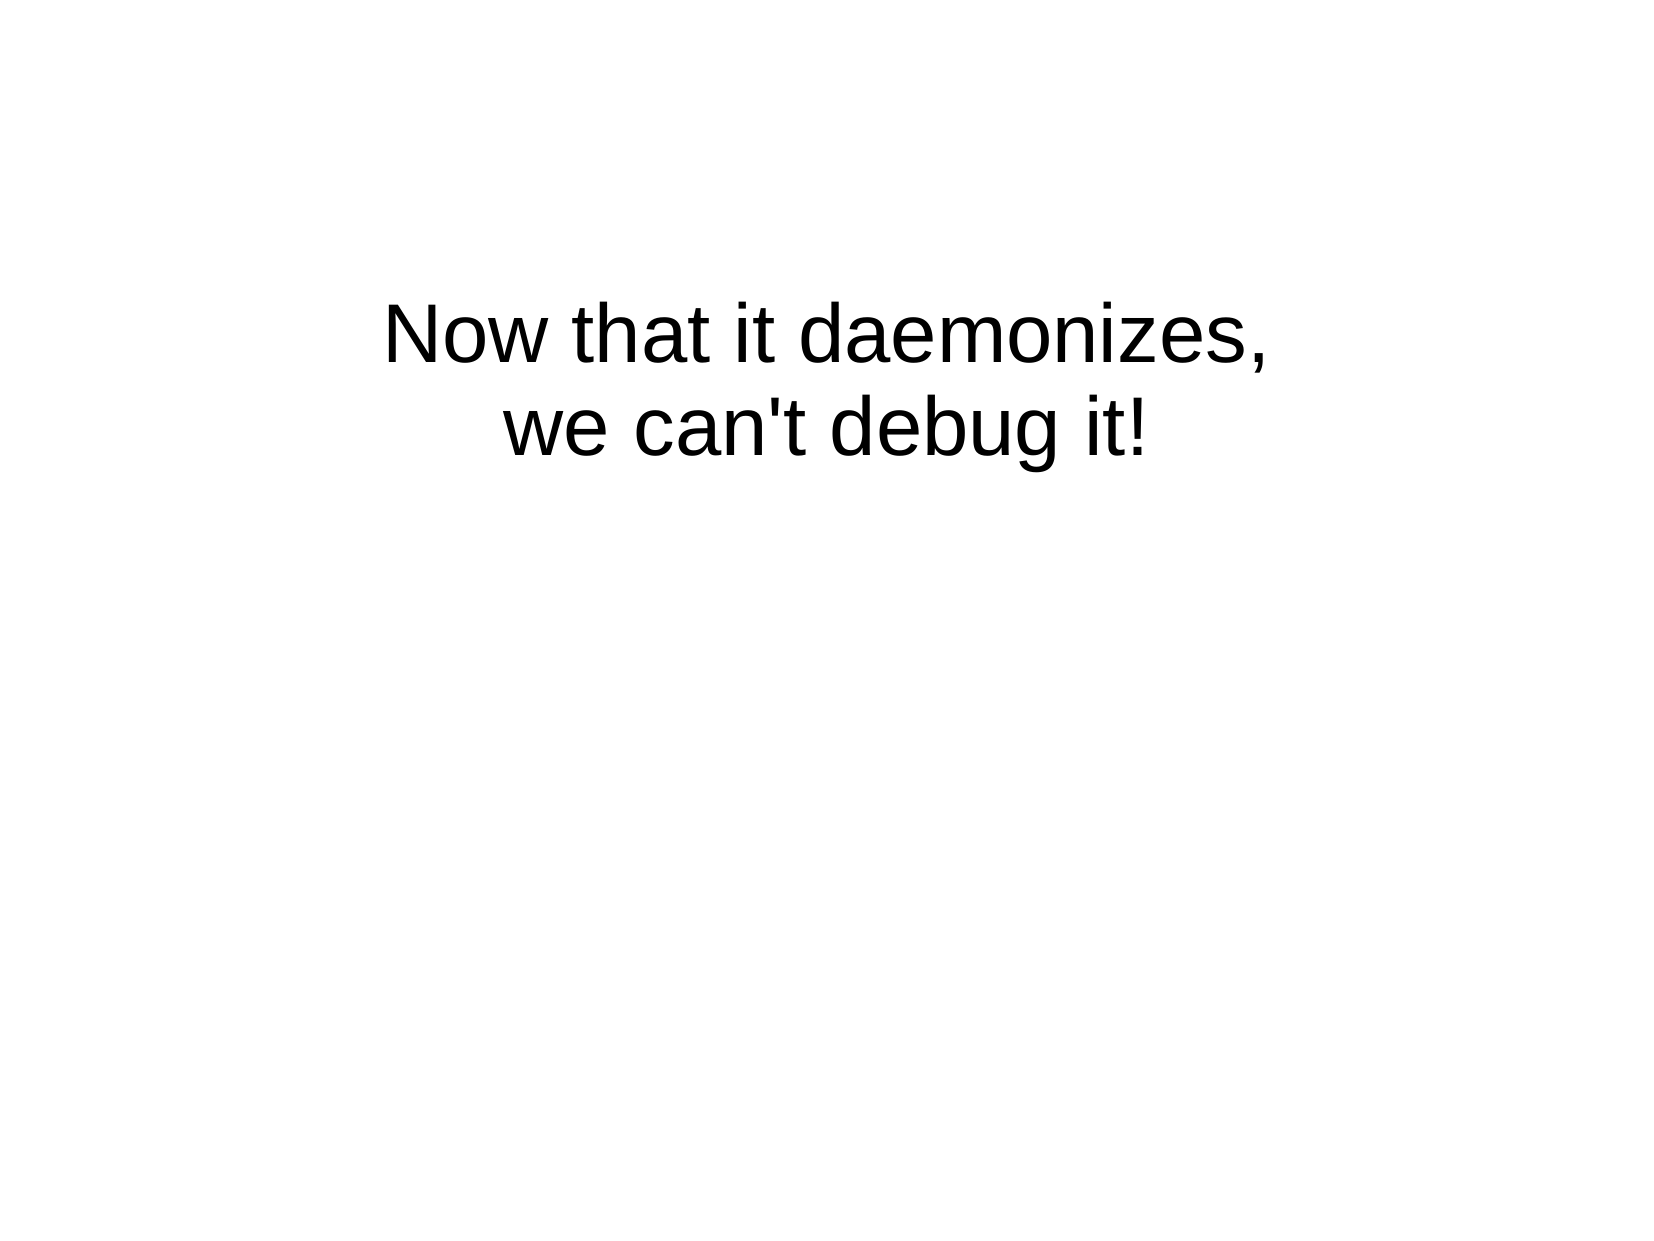

# Now that it daemonizes, we can't debug it!